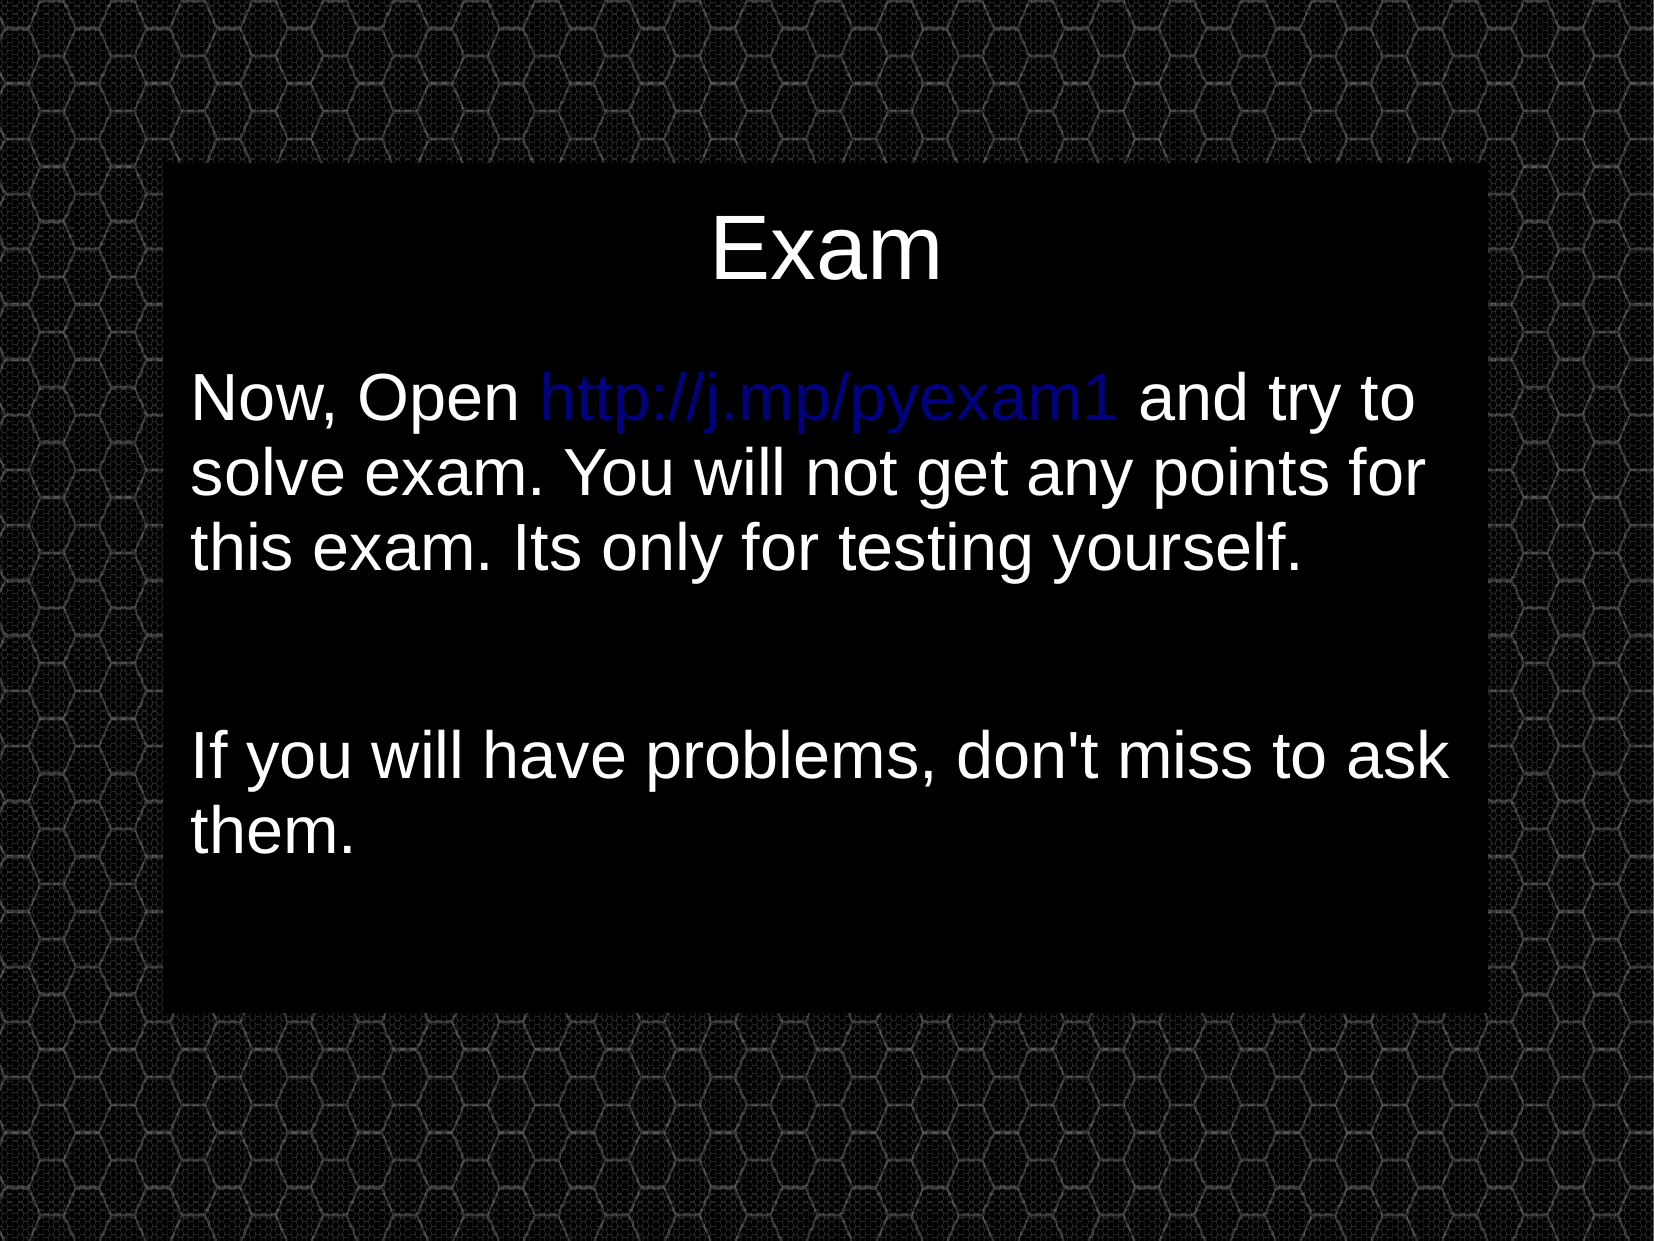

# Exam
Now, Open http://j.mp/pyexam1 and try to solve exam. You will not get any points for this exam. Its only for testing yourself.
If you will have problems, don't miss to ask them.